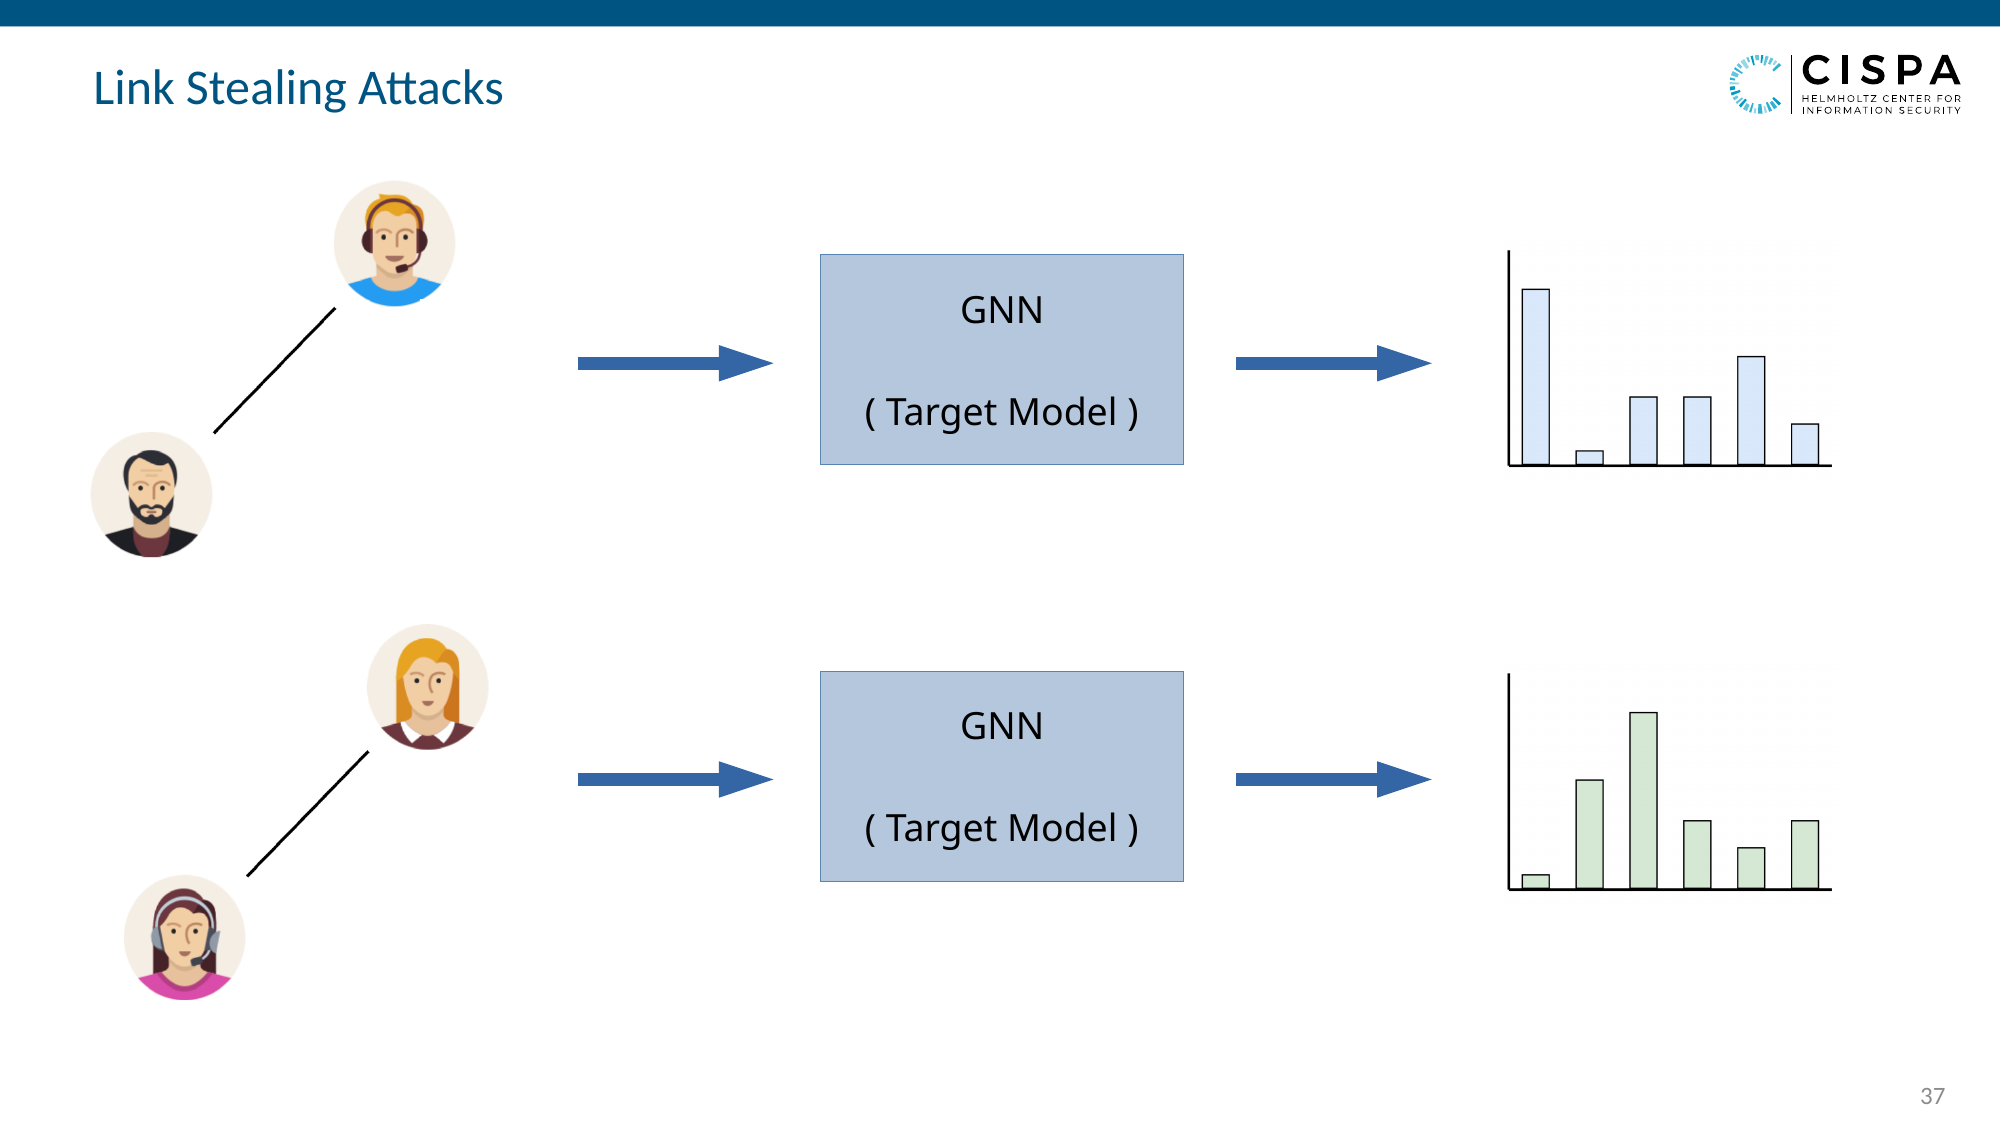

# Link Stealing Attacks
GNN
( Target Model )
GNN
( Target Model )